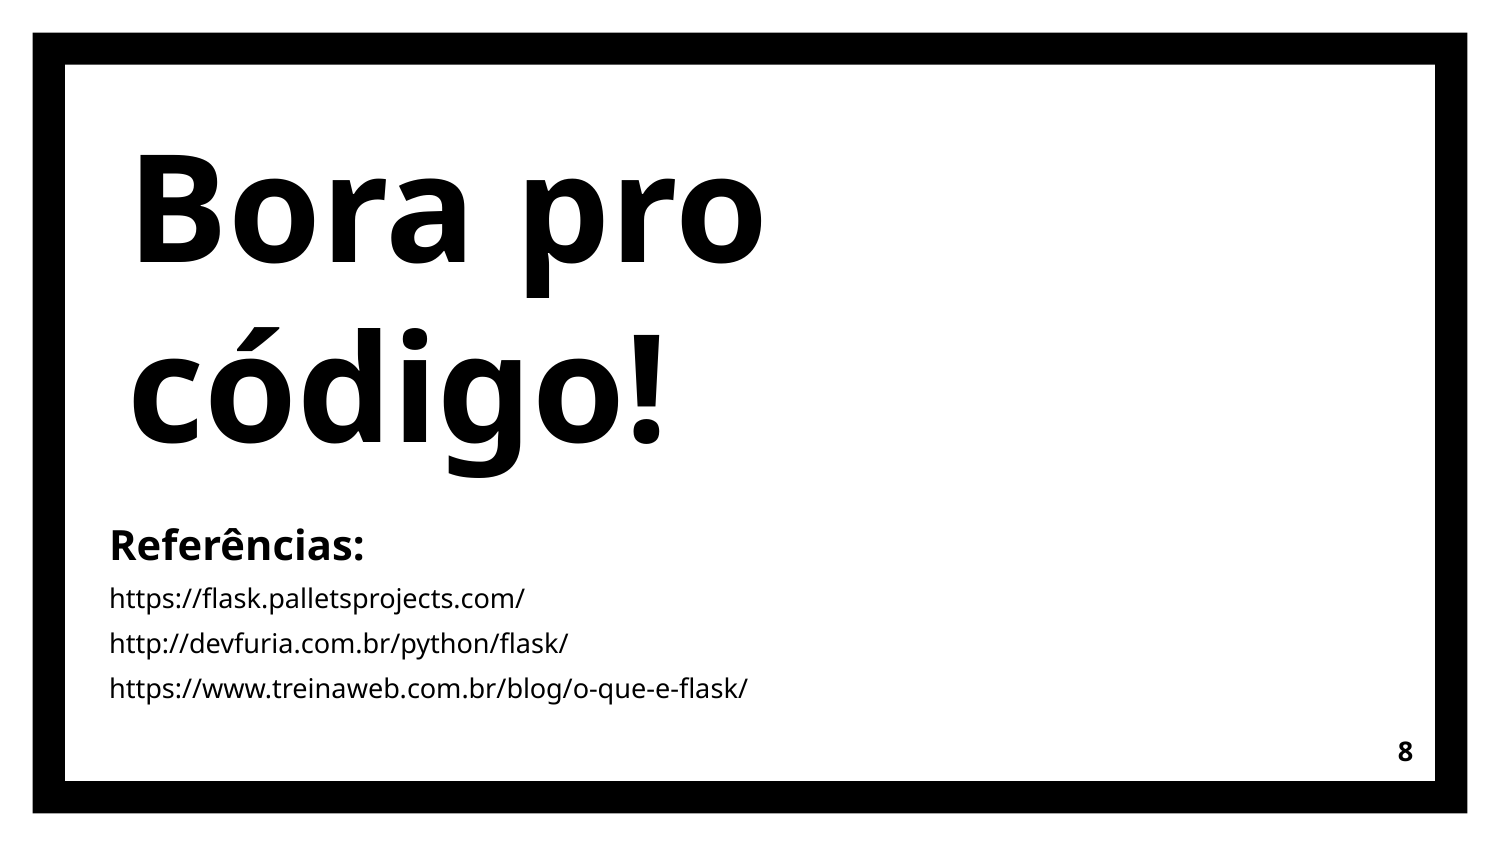

# Bora pro código!
Referências:
https://flask.palletsprojects.com/
http://devfuria.com.br/python/flask/
https://www.treinaweb.com.br/blog/o-que-e-flask/